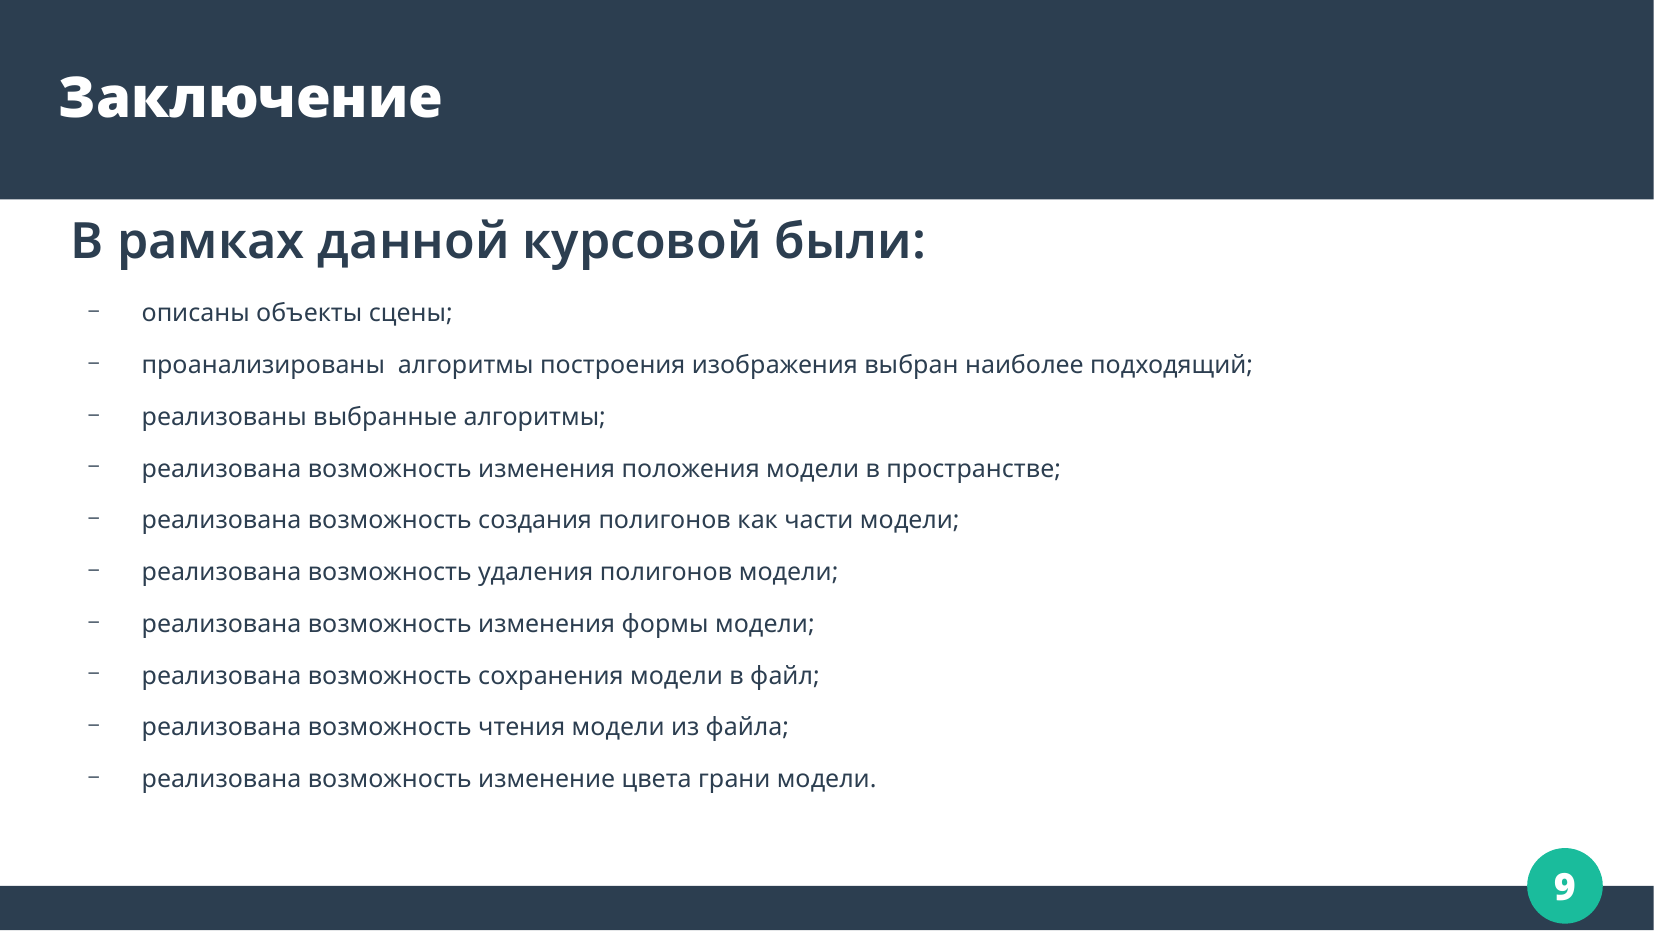

# Заключение
В рамках данной курсовой были:
описаны объекты сцены;
проанализированы алгоритмы построения изображения выбран наиболее подходящий;
реализованы выбранные алгоритмы;
реализована возможность изменения положения модели в пространстве;
реализована возможность создания полигонов как части модели;
реализована возможность удаления полигонов модели;
реализована возможность изменения формы модели;
реализована возможность сохранения модели в файл;
реализована возможность чтения модели из файла;
реализована возможность изменение цвета грани модели.